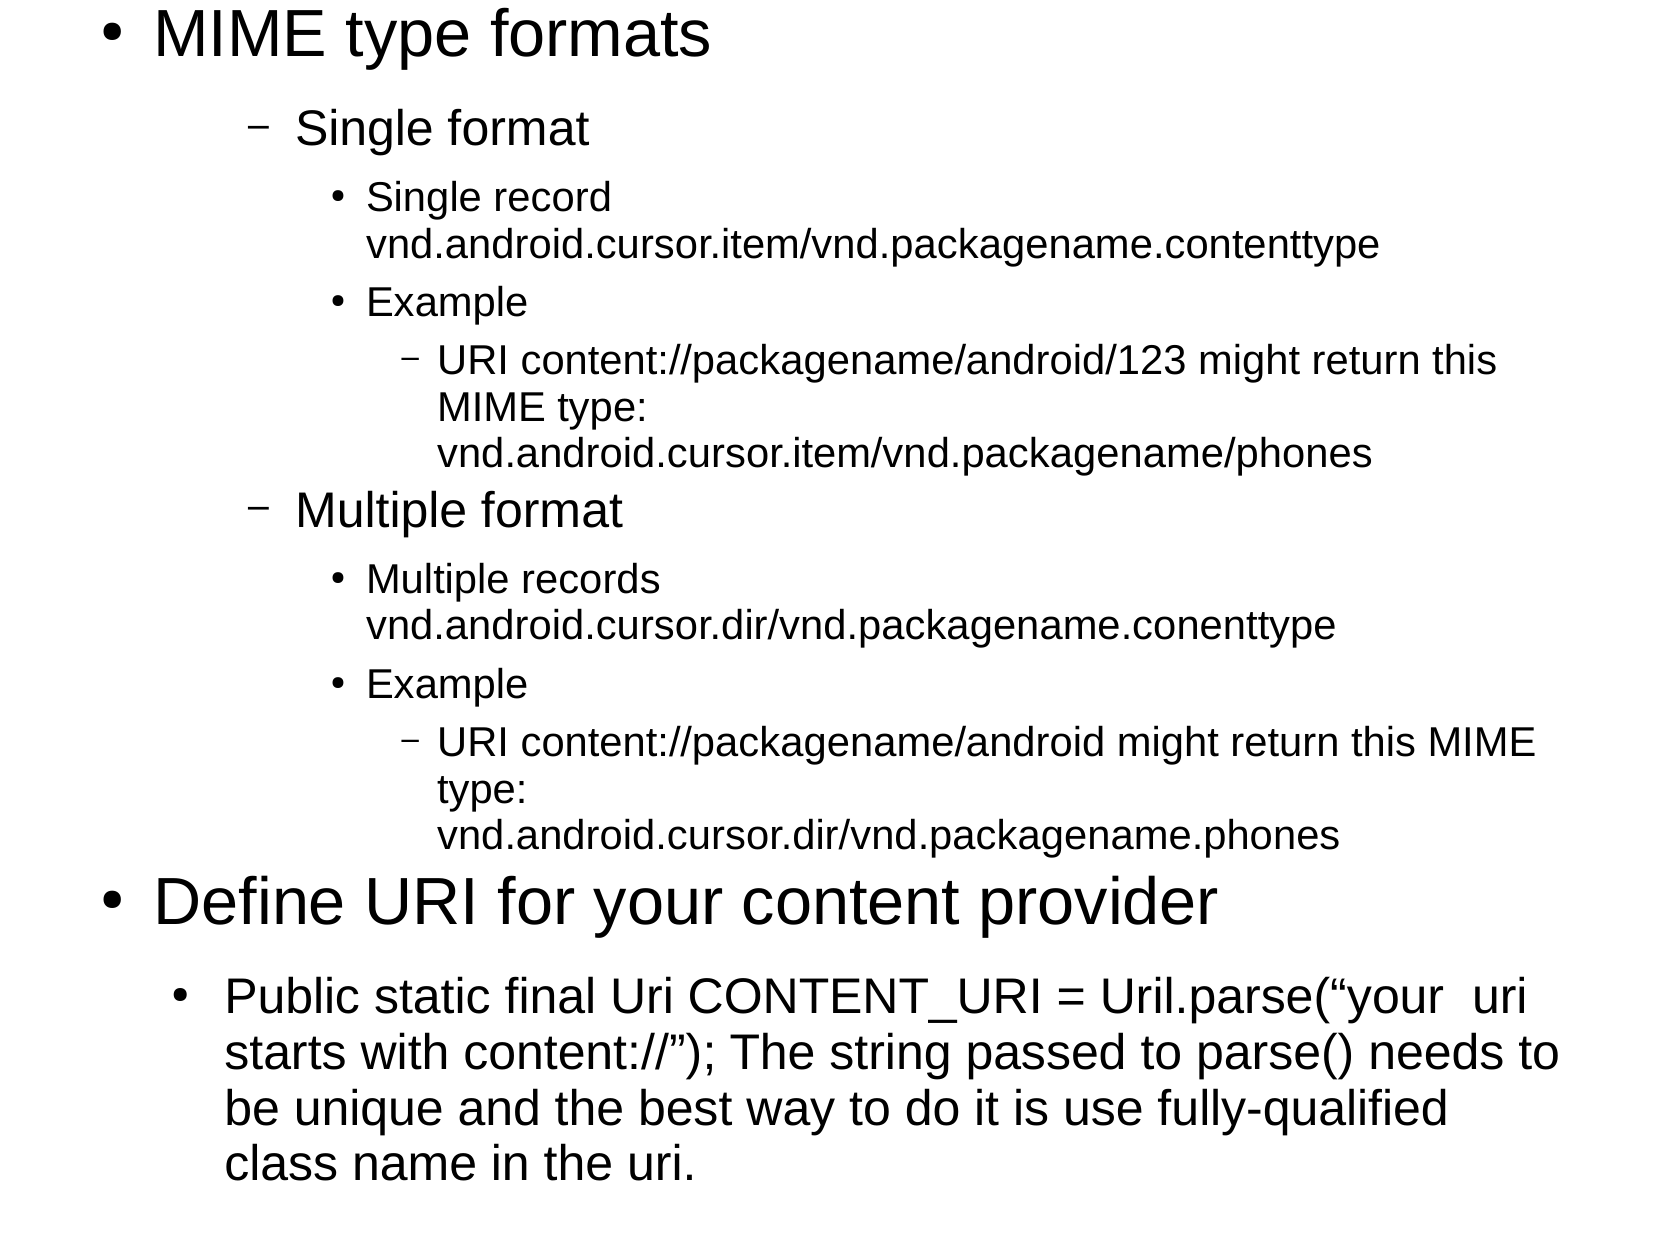

# MIME type formats
Single format
Single record vnd.android.cursor.item/vnd.packagename.contenttype
Example
URI content://packagename/android/123 might return this MIME type: vnd.android.cursor.item/vnd.packagename/phones
Multiple format
Multiple records
vnd.android.cursor.dir/vnd.packagename.conenttype
Example
URI content://packagename/android might return this MIME type:
vnd.android.cursor.dir/vnd.packagename.phones
Define URI for your content provider
Public static final Uri CONTENT_URI = Uril.parse(“your uri starts with content://”); The string passed to parse() needs to be unique and the best way to do it is use fully-qualified class name in the uri.